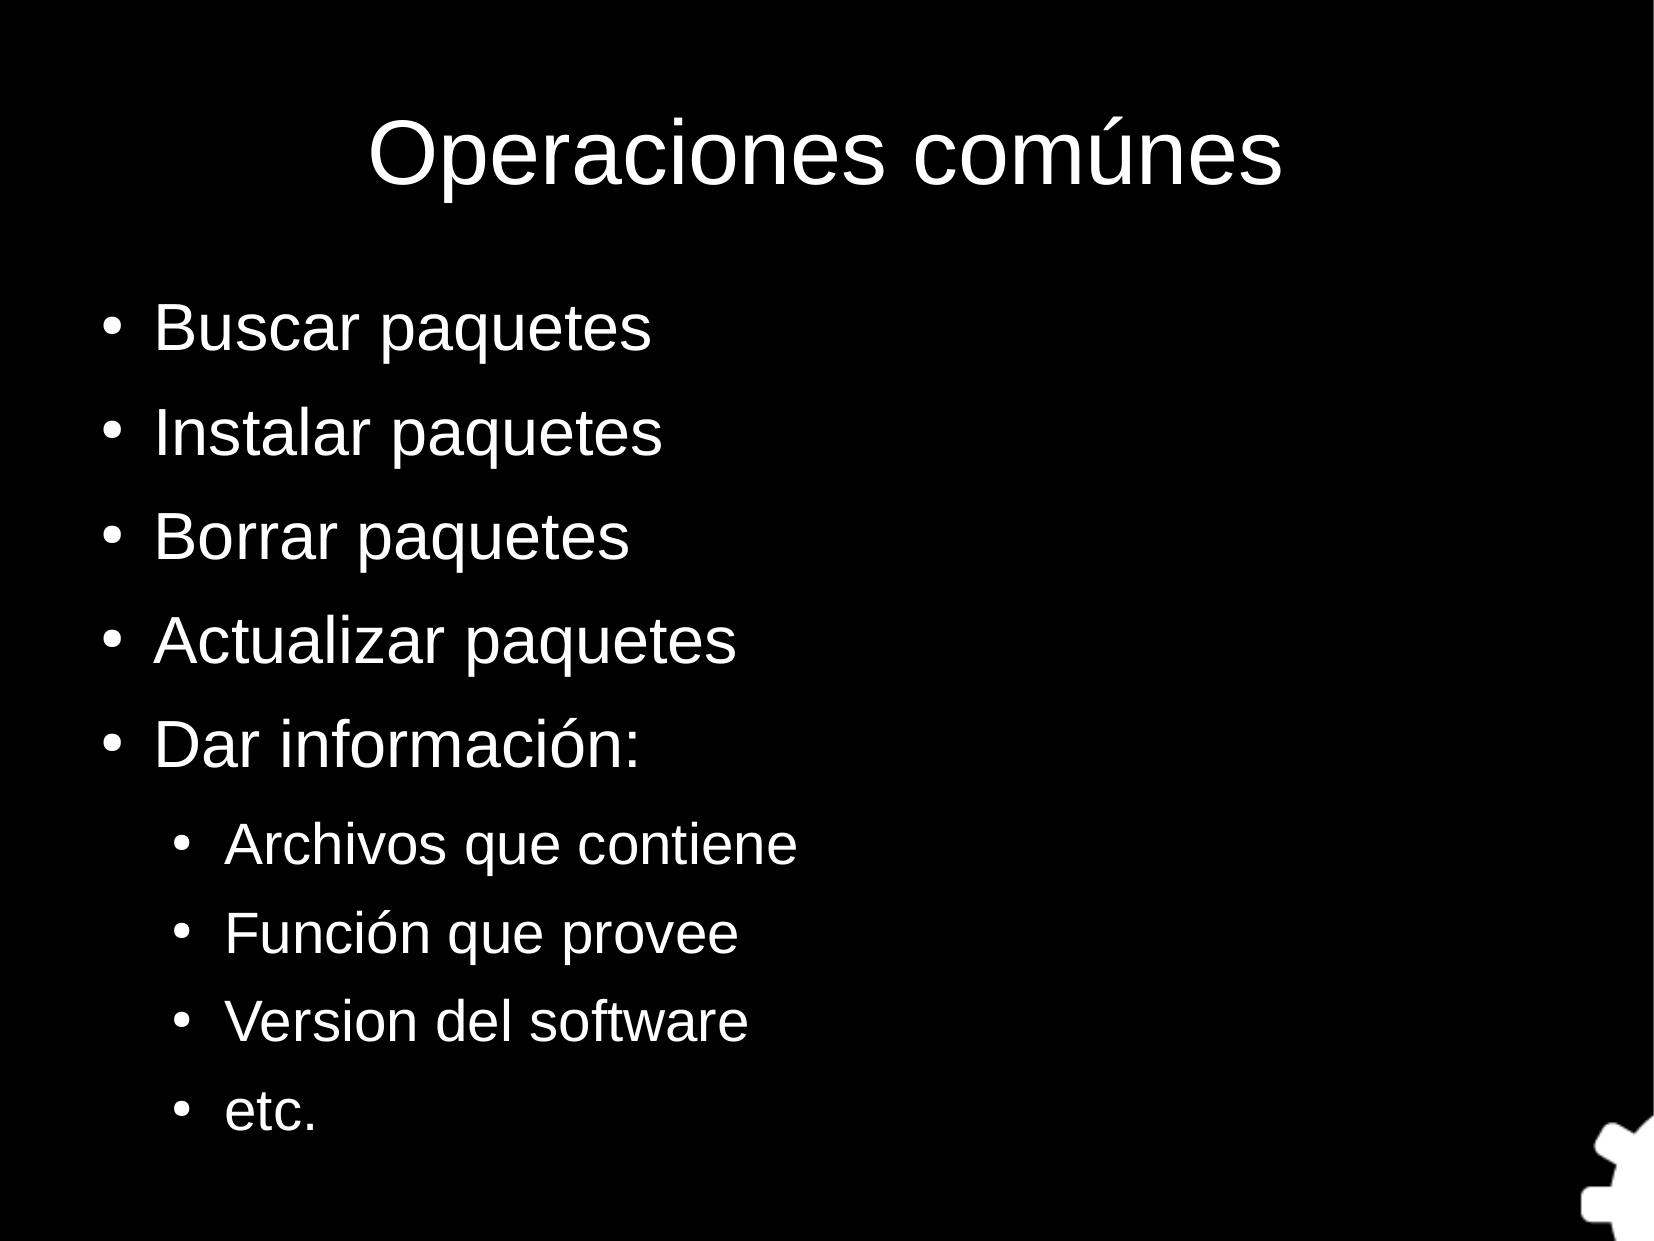

# Operaciones comúnes
Buscar paquetes
Instalar paquetes
Borrar paquetes
Actualizar paquetes
Dar información:
Archivos que contiene
Función que provee
Version del software
etc.